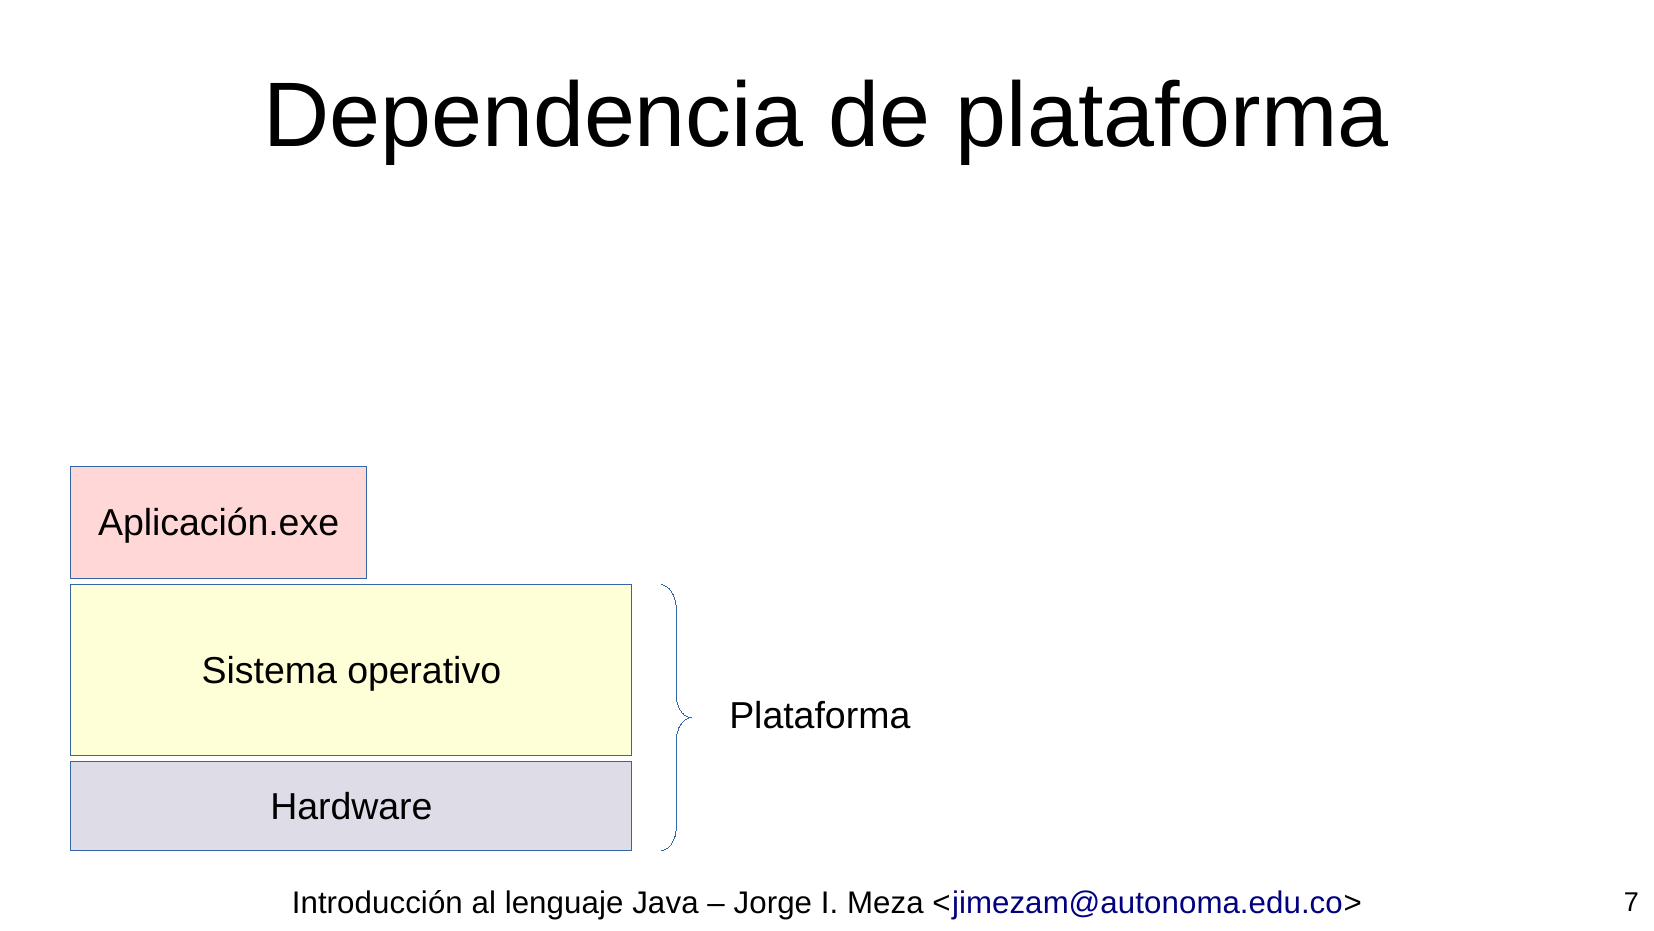

# Dependencia de plataforma
Aplicación.exe
Sistema operativo
Plataforma
Hardware